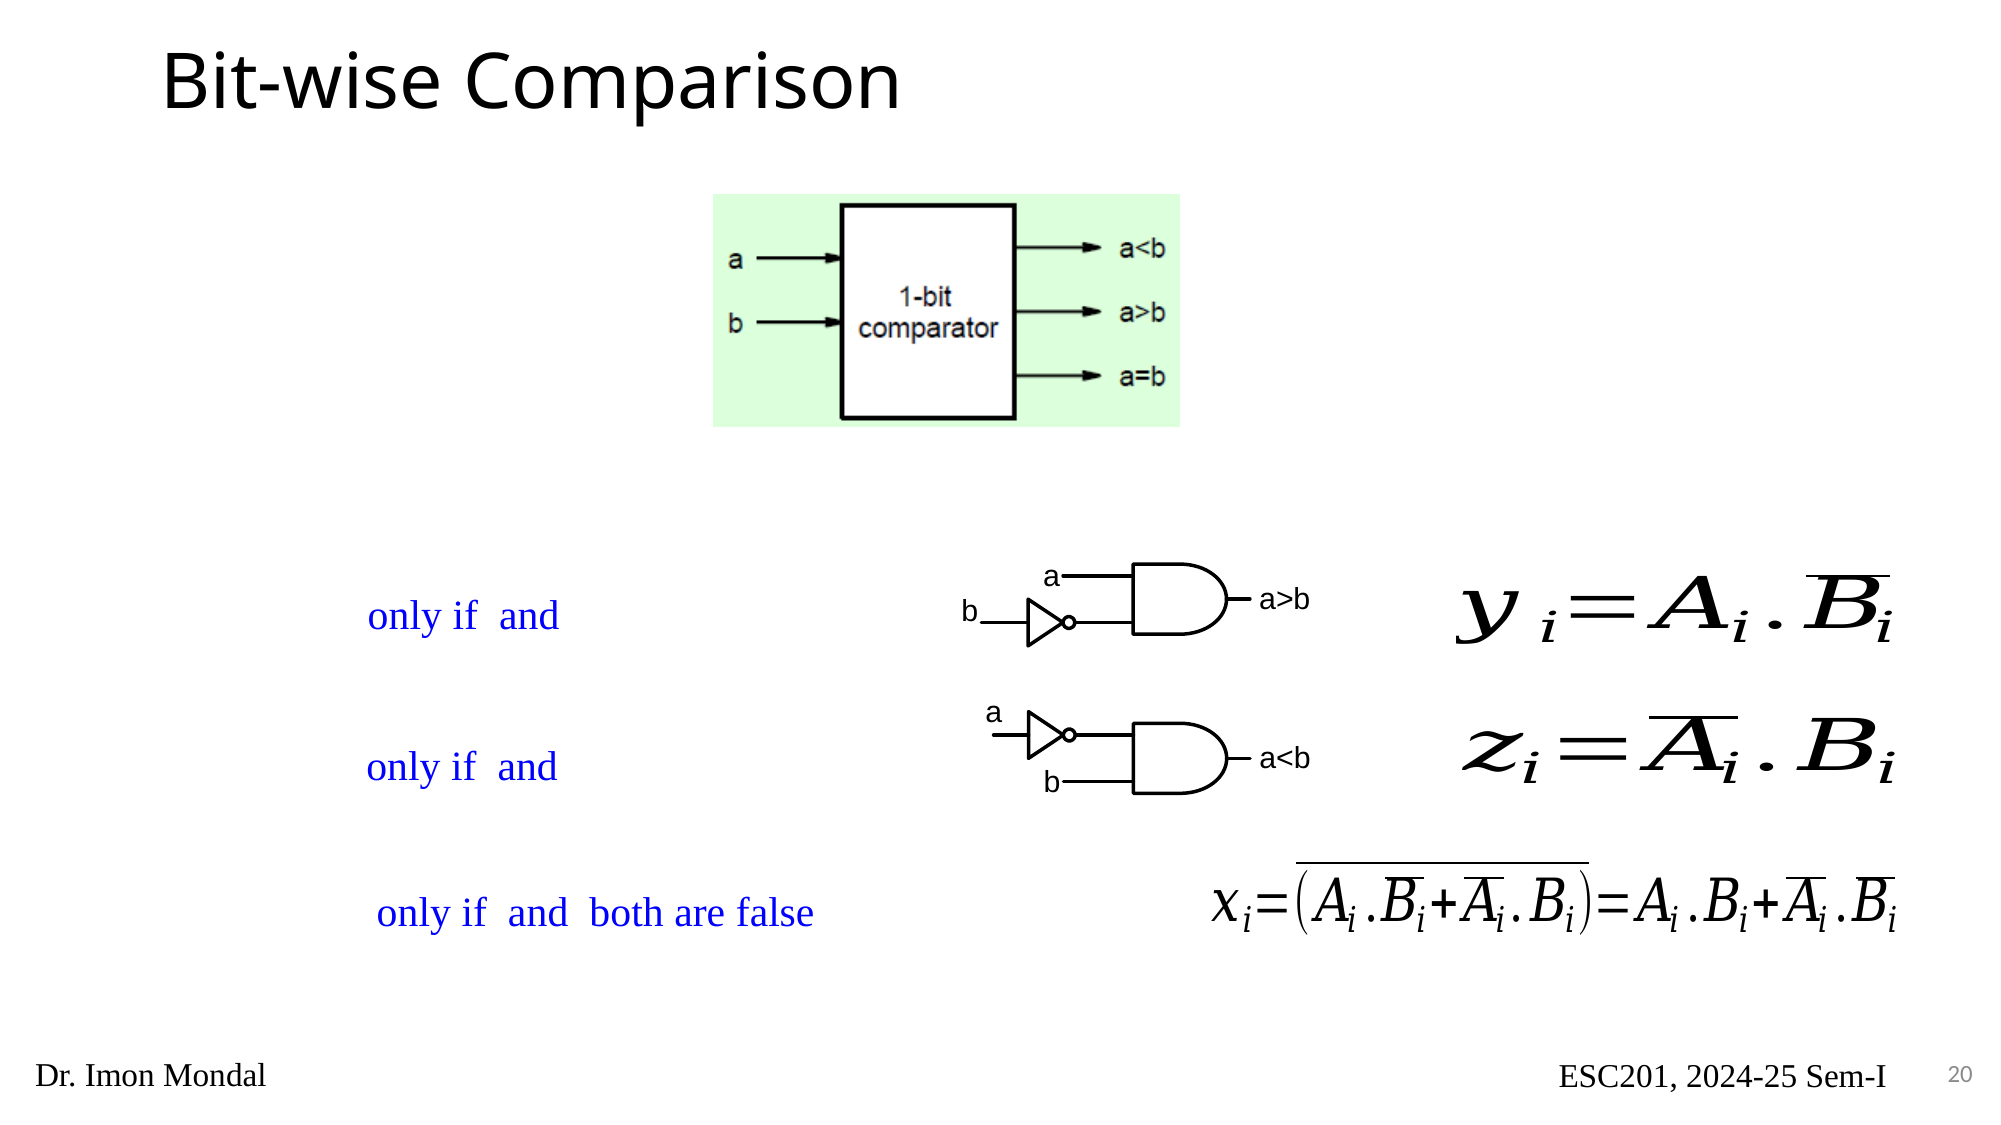

# Bit-wise Comparison
 only if and
only if and
 only if and both are false
20